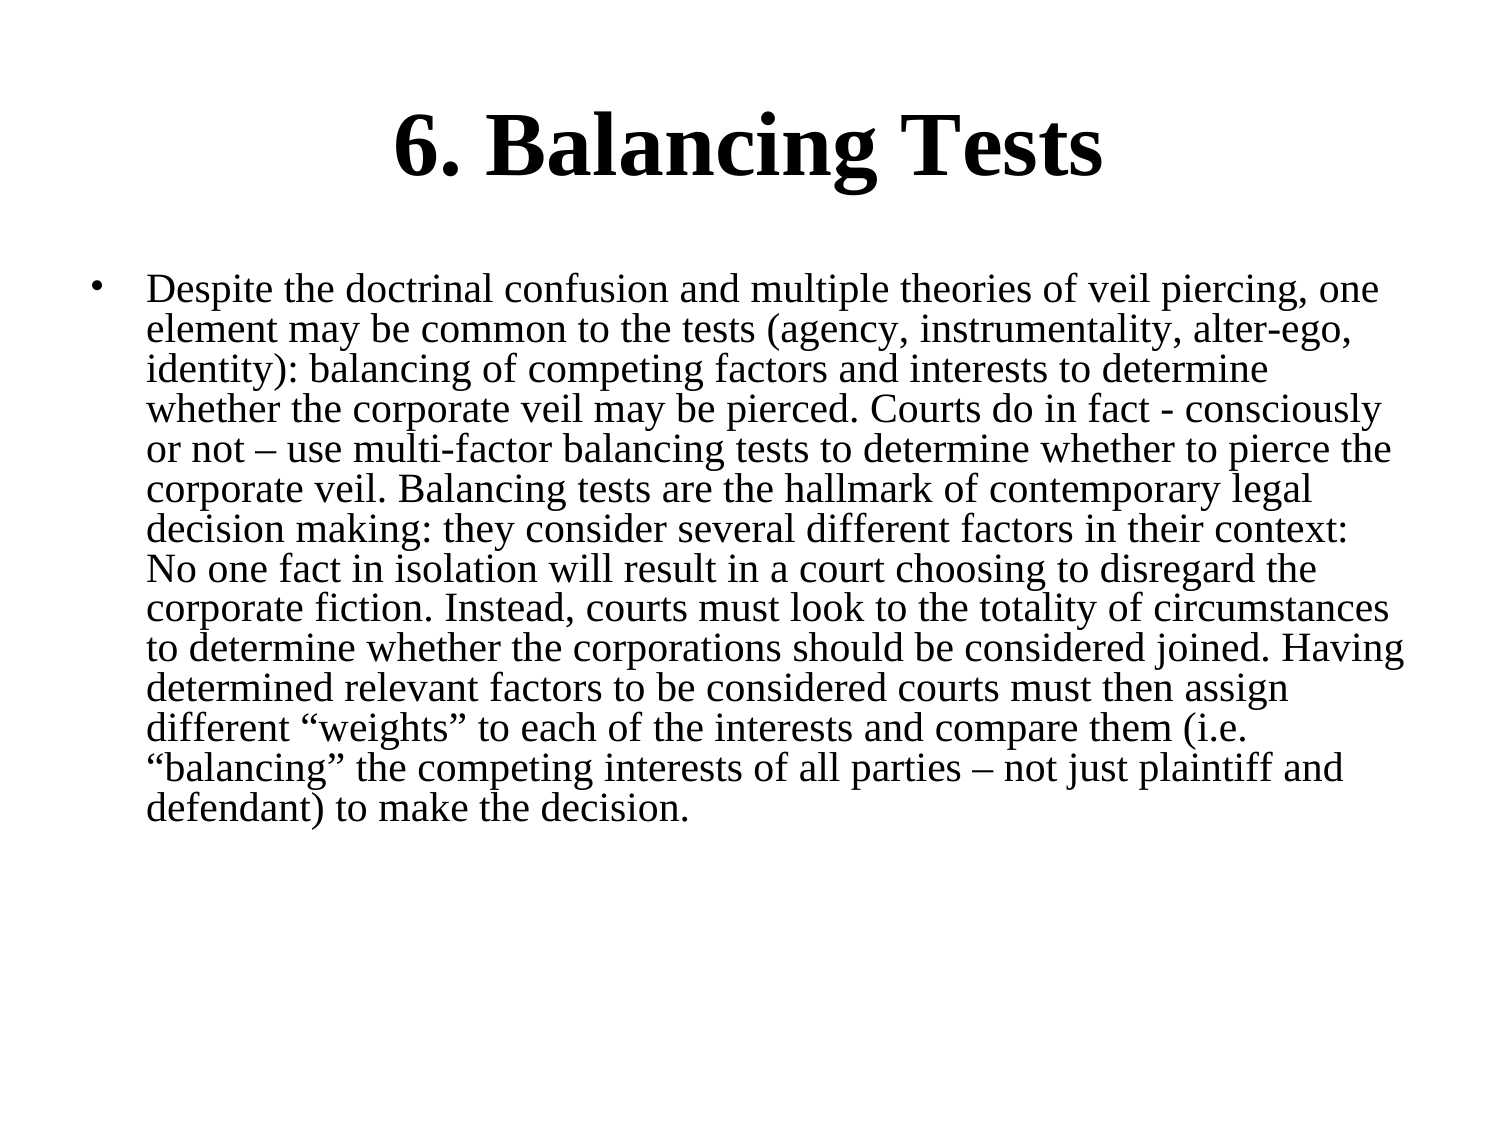

# 6. Balancing Tests
Despite the doctrinal confusion and multiple theories of veil piercing, one element may be common to the tests (agency, instrumentality, alter-ego, identity): balancing of competing factors and interests to determine whether the corporate veil may be pierced. Courts do in fact - consciously or not – use multi-factor balancing tests to determine whether to pierce the corporate veil. Balancing tests are the hallmark of contemporary legal decision making: they consider several different factors in their context: No one fact in isolation will result in a court choosing to disregard the corporate fiction. Instead, courts must look to the totality of circumstances to determine whether the corporations should be considered joined. Having determined relevant factors to be considered courts must then assign different “weights” to each of the interests and compare them (i.e. “balancing” the competing interests of all parties – not just plaintiff and defendant) to make the decision.